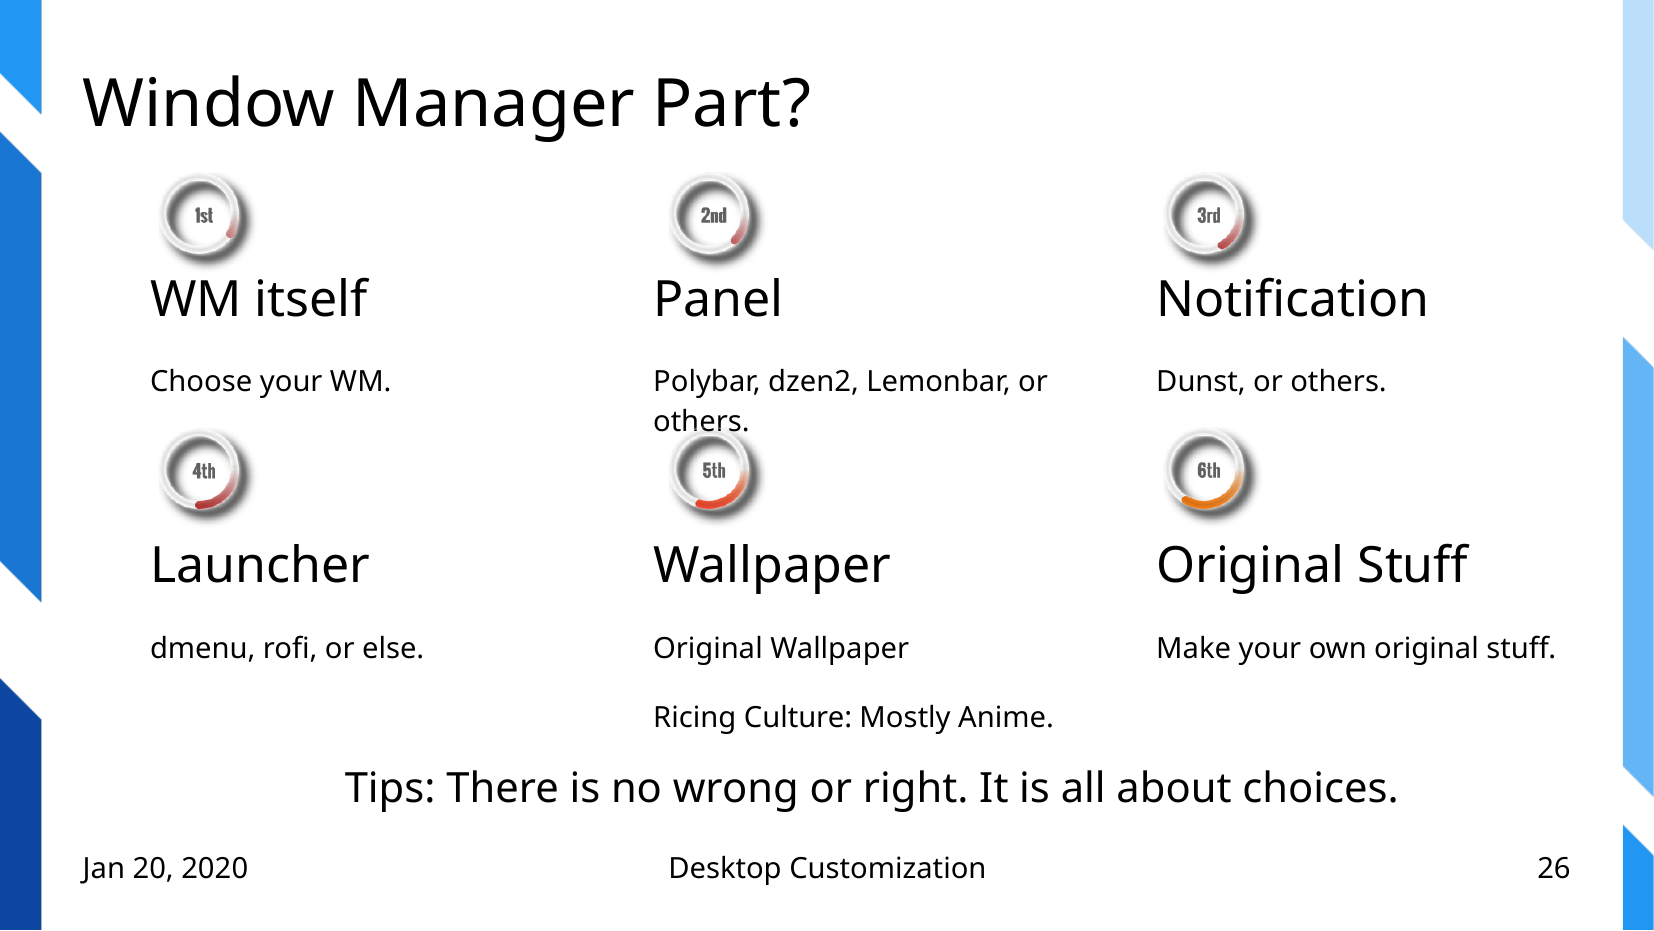

# Window Manager Part?
WM itself
Choose your WM.
Panel
Polybar, dzen2, Lemonbar, or others.
Notification
Dunst, or others.
Launcher
dmenu, rofi, or else.
Wallpaper
Original Wallpaper
Ricing Culture: Mostly Anime.
Original Stuff
Make your own original stuff.
Tips: There is no wrong or right. It is all about choices.
Jan 20, 2020
Desktop Customization
26